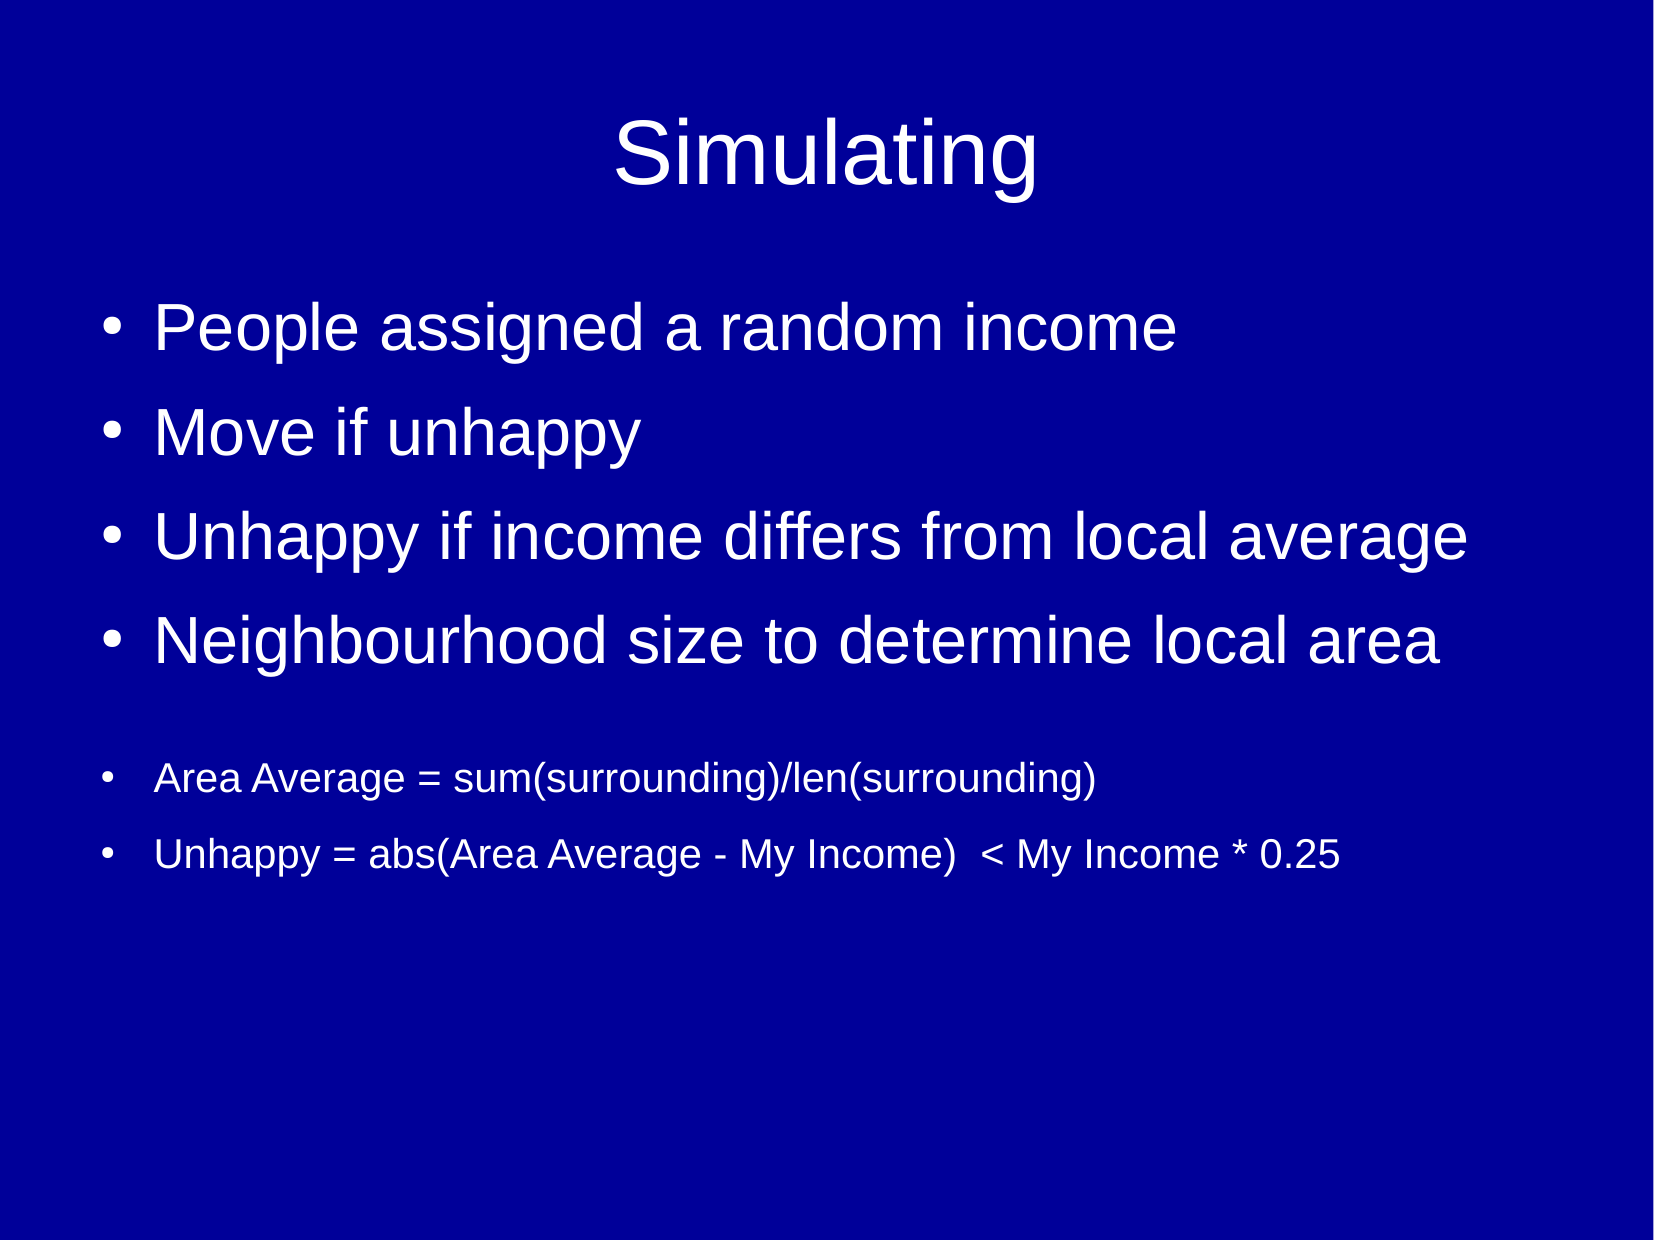

# Simulating
People assigned a random income
Move if unhappy
Unhappy if income differs from local average
Neighbourhood size to determine local area
Area Average = sum(surrounding)/len(surrounding)
Unhappy = abs(Area Average - My Income) < My Income * 0.25